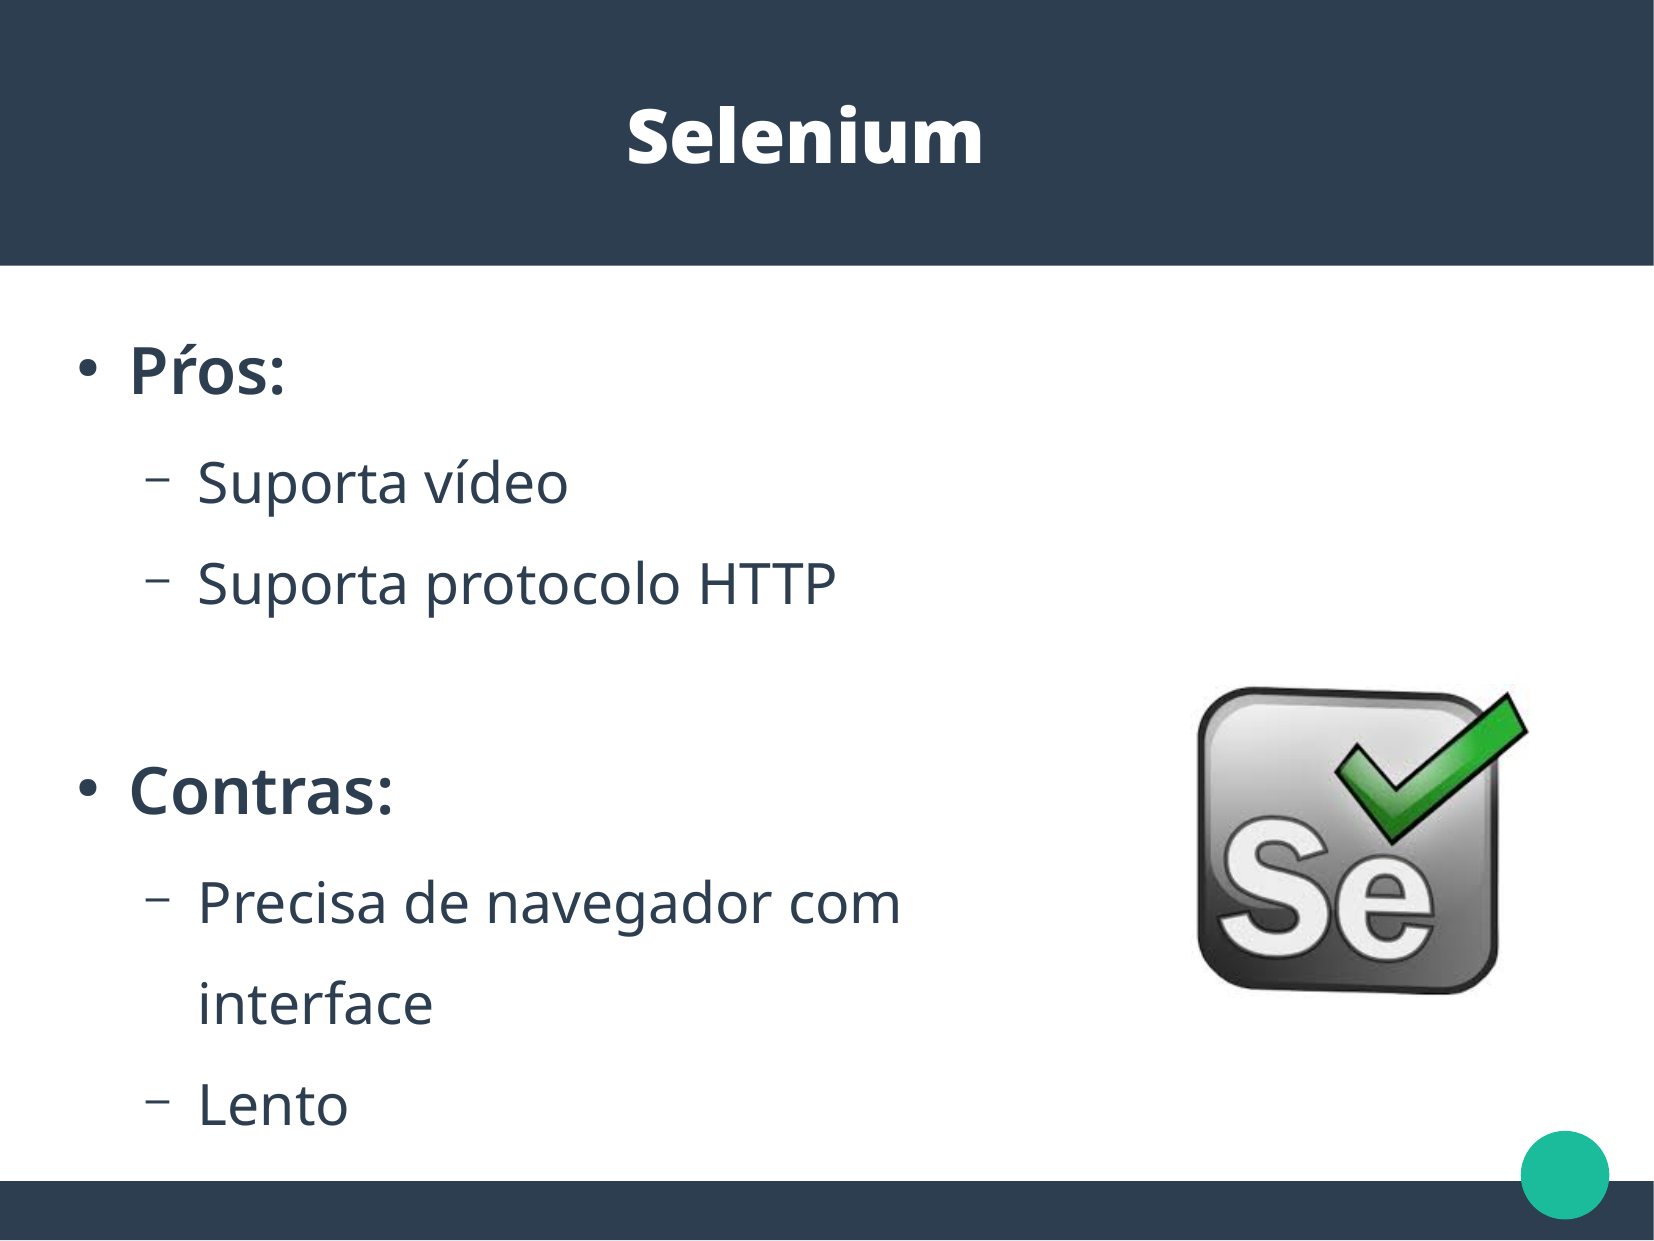

# Selenium
Pŕos:
Suporta vídeo
Suporta protocolo HTTP
Contras:
Precisa de navegador com
interface
Lento